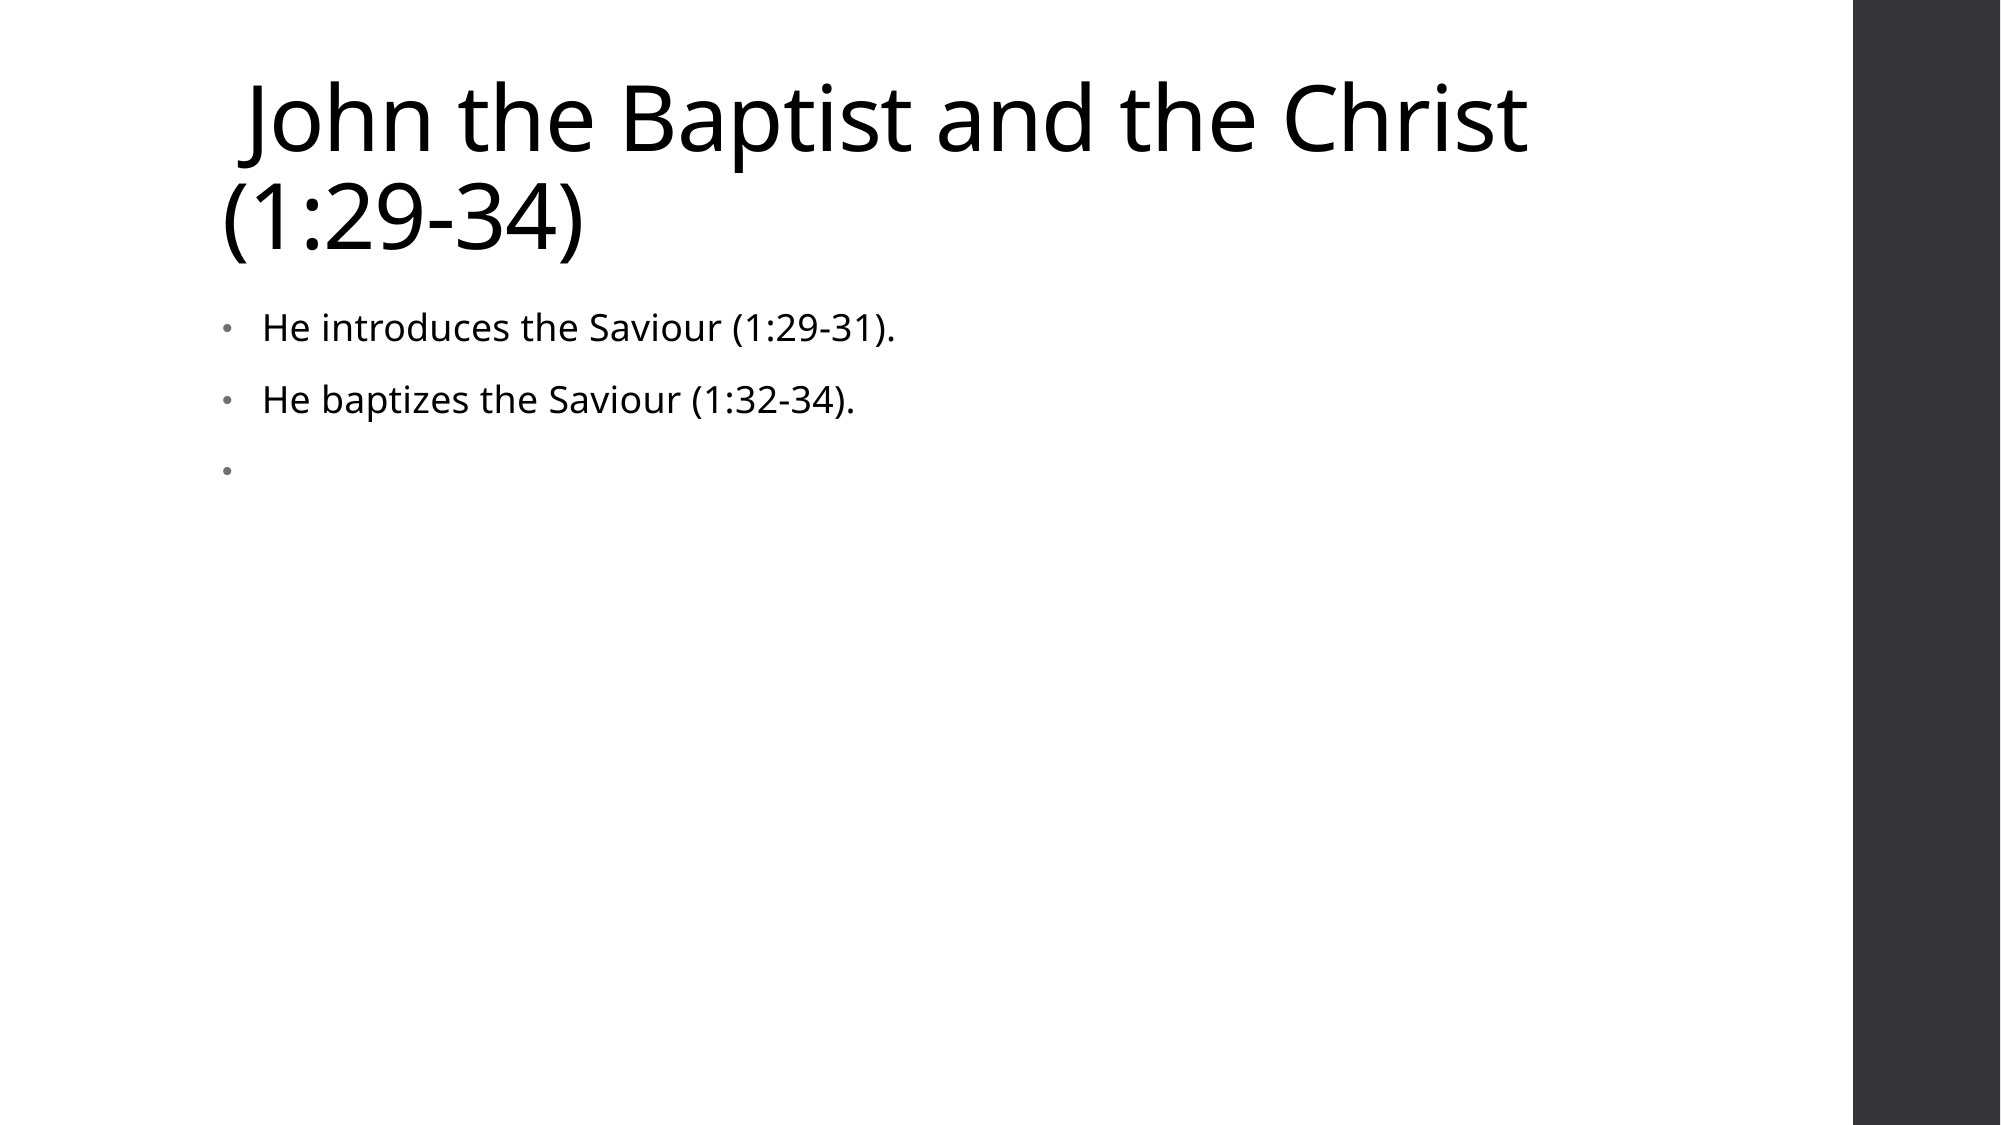

# John the Baptist and the Christ (1:29-34)
 He introduces the Saviour (1:29-31).
 He baptizes the Saviour (1:32-34).